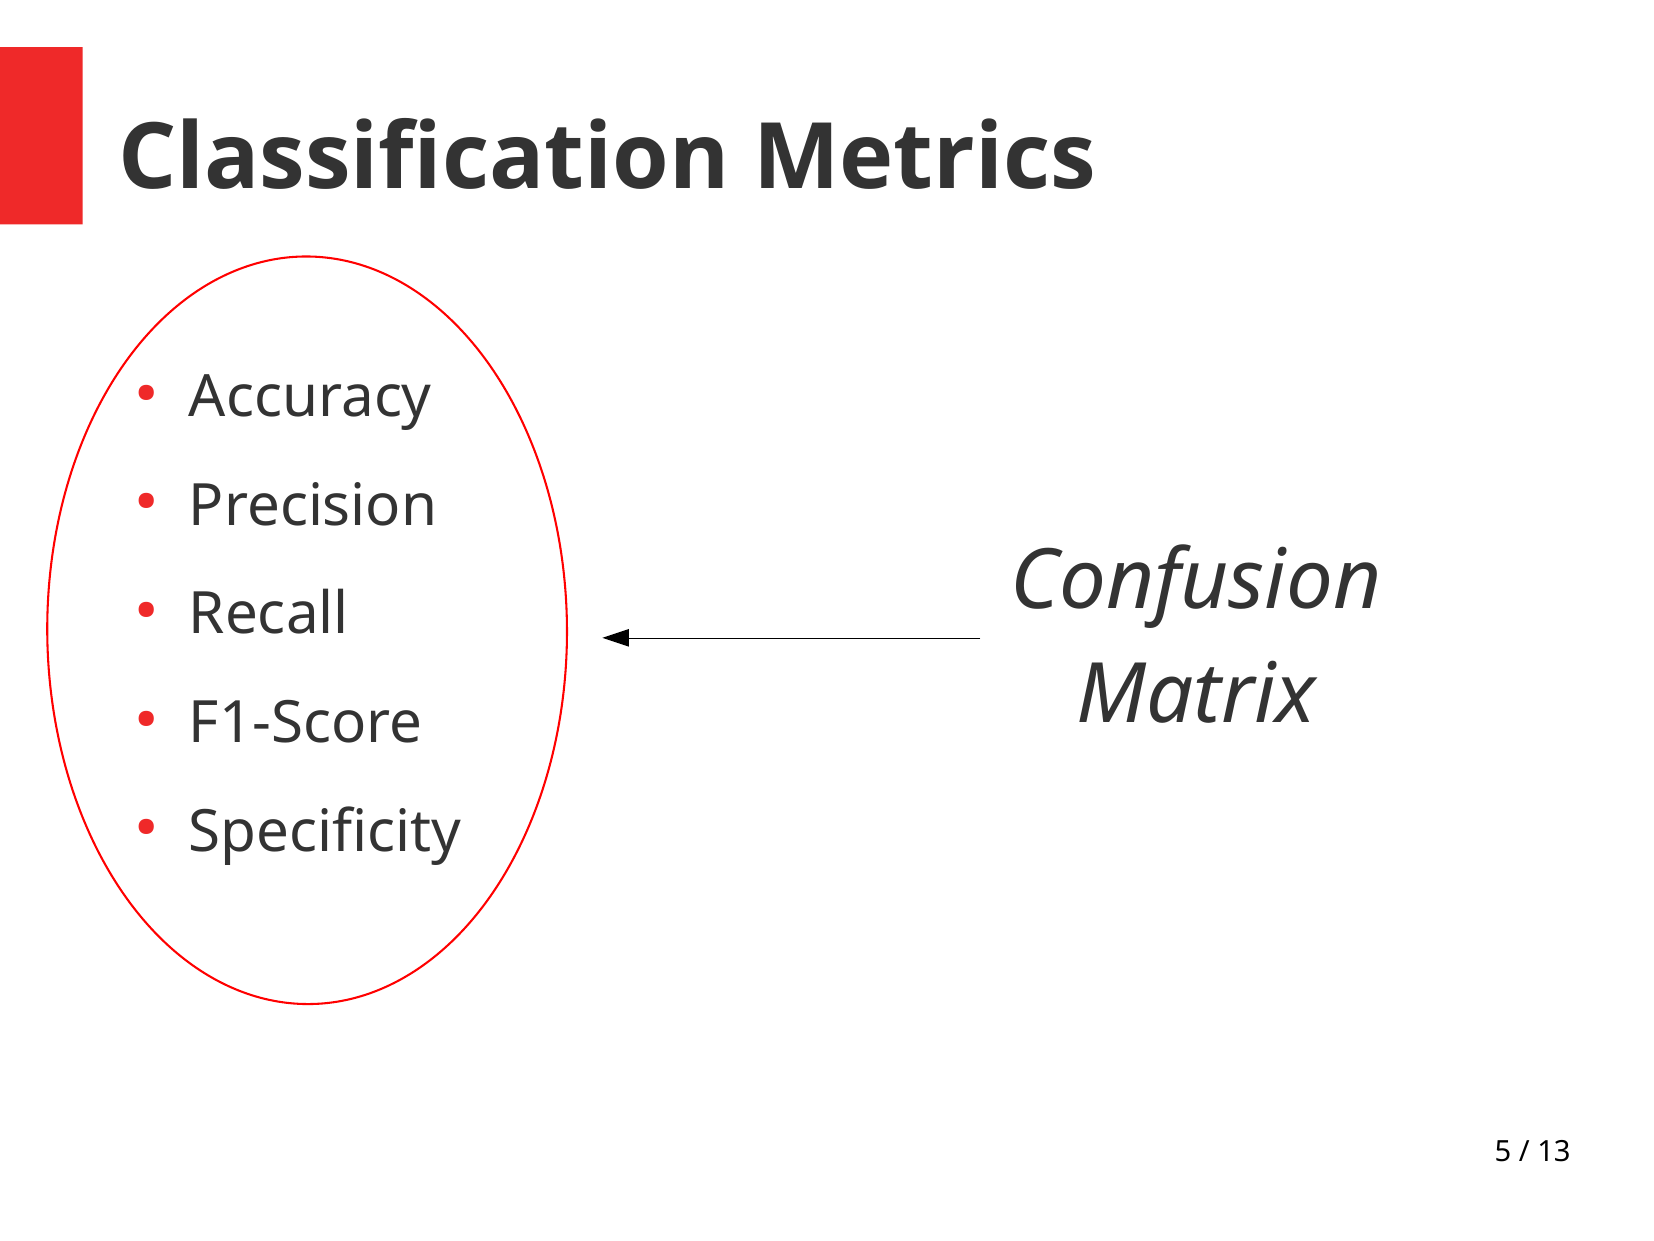

# Classification Metrics
Accuracy
Precision
Recall
F1-Score
Specificity
Confusion Matrix
5